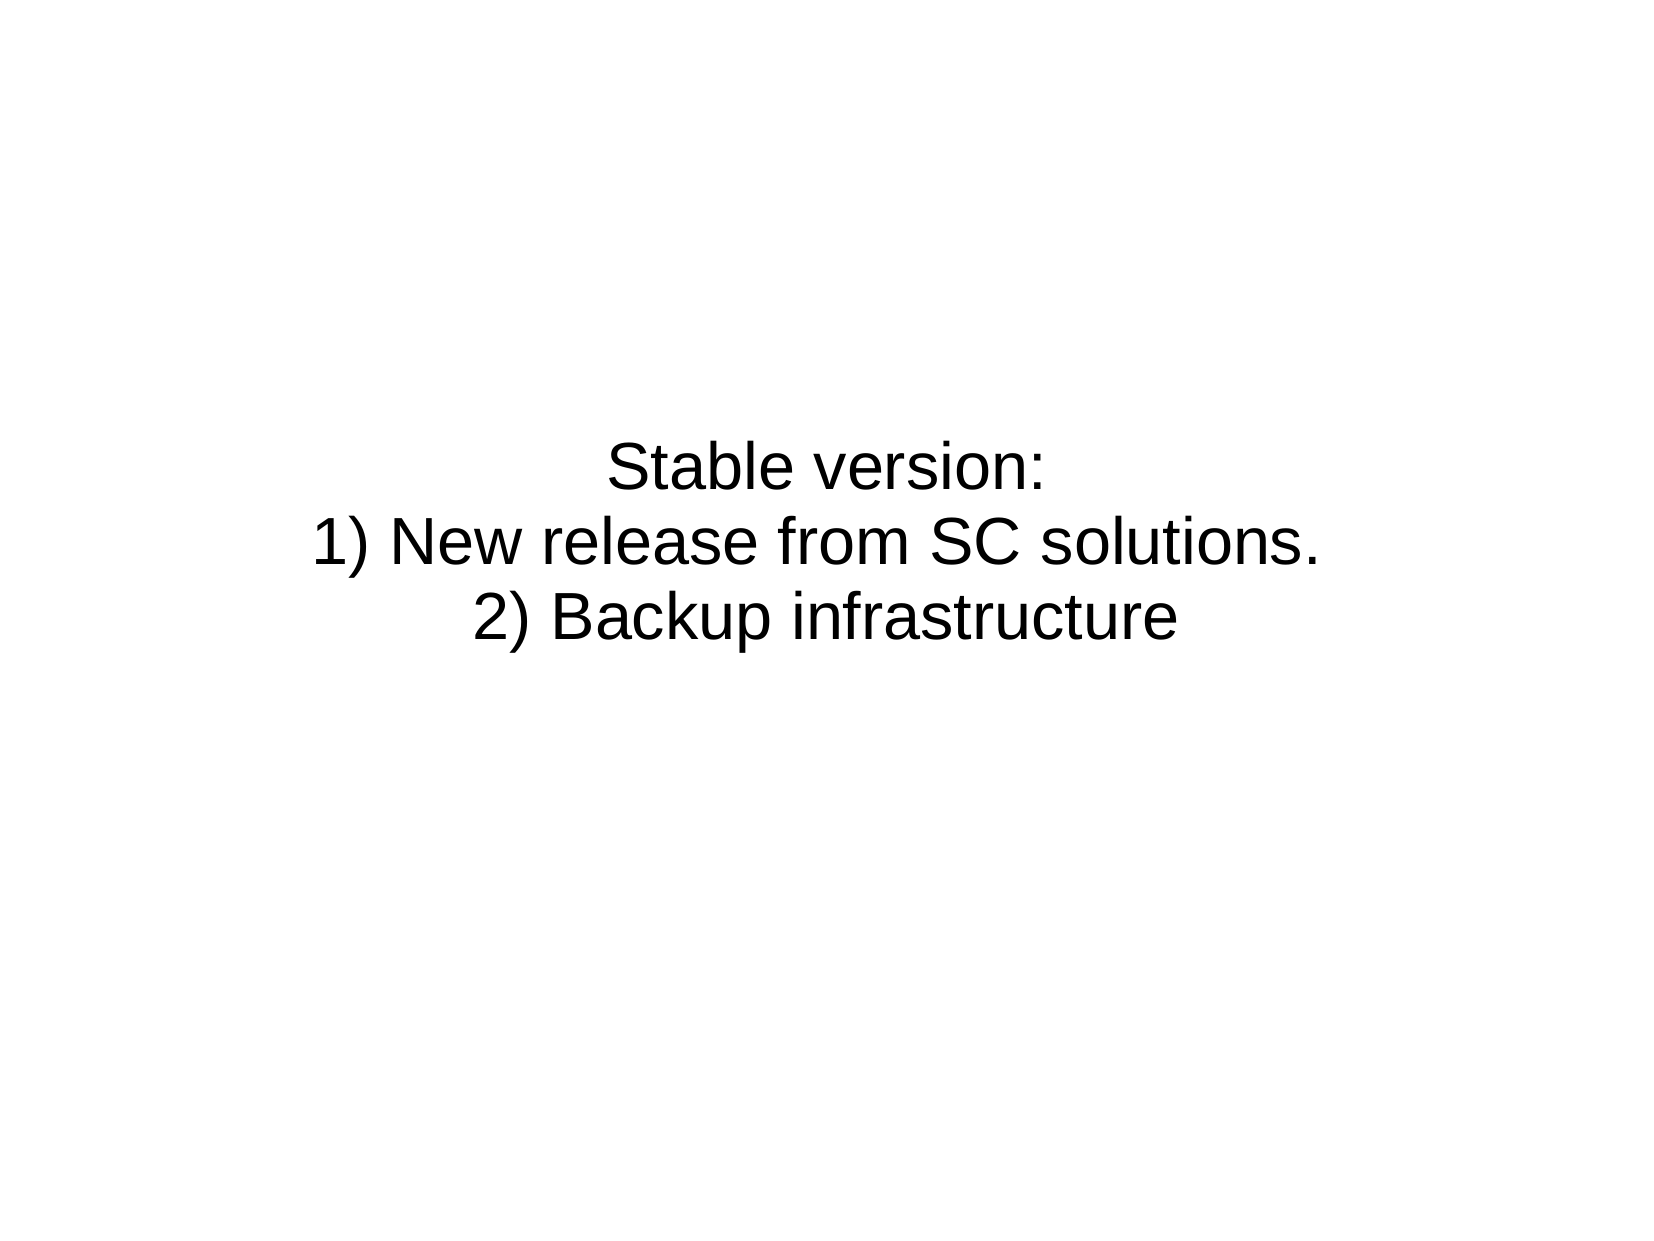

# Stable version:
1) New release from SC solutions.
2) Backup infrastructure